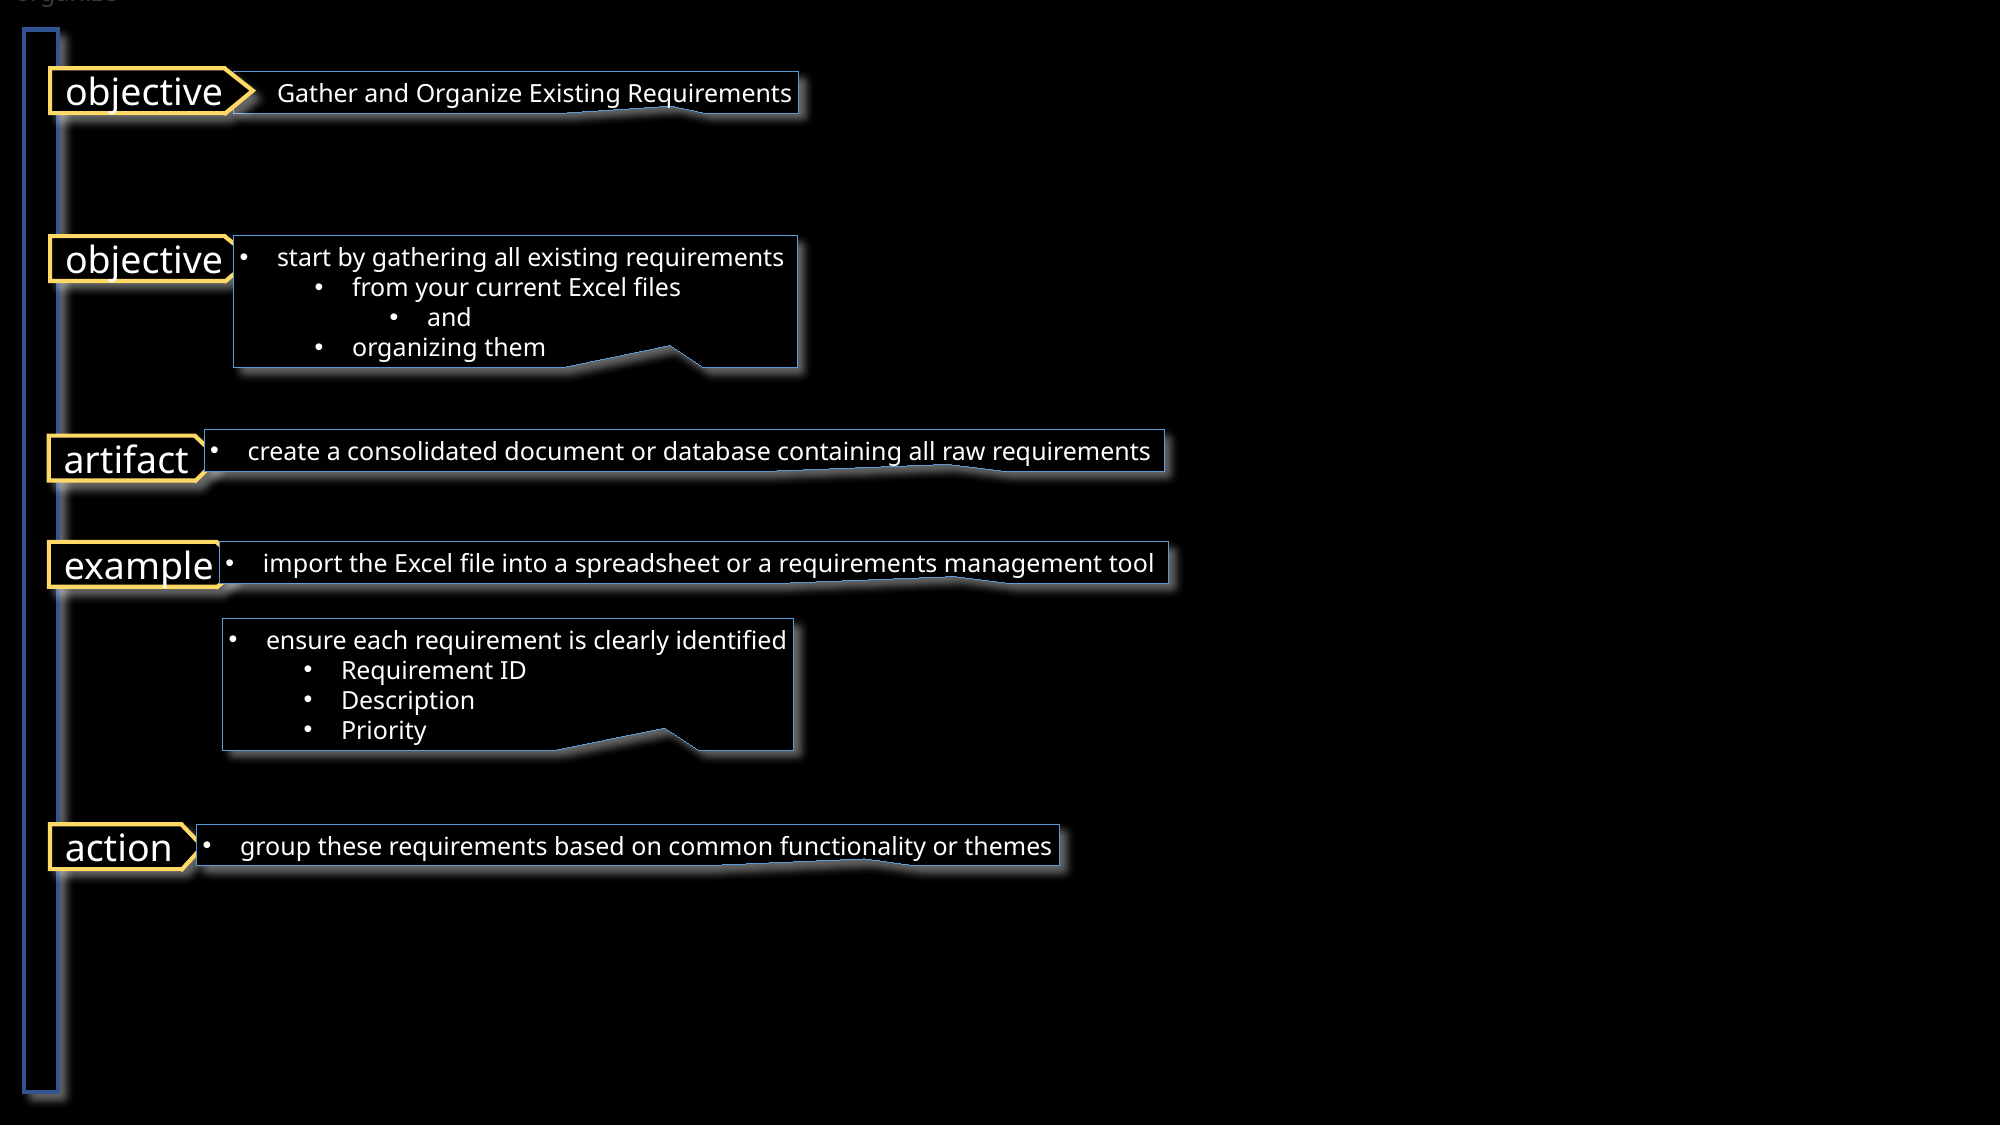

# 4.1 organize
objective
Gather and Organize Existing Requirements
start by gathering all existing requirements
from your current Excel files
and
organizing them
objective
create a consolidated document or database containing all raw requirements
artifact
import the Excel file into a spreadsheet or a requirements management tool
example
ensure each requirement is clearly identified
Requirement ID
Description
Priority
group these requirements based on common functionality or themes
action